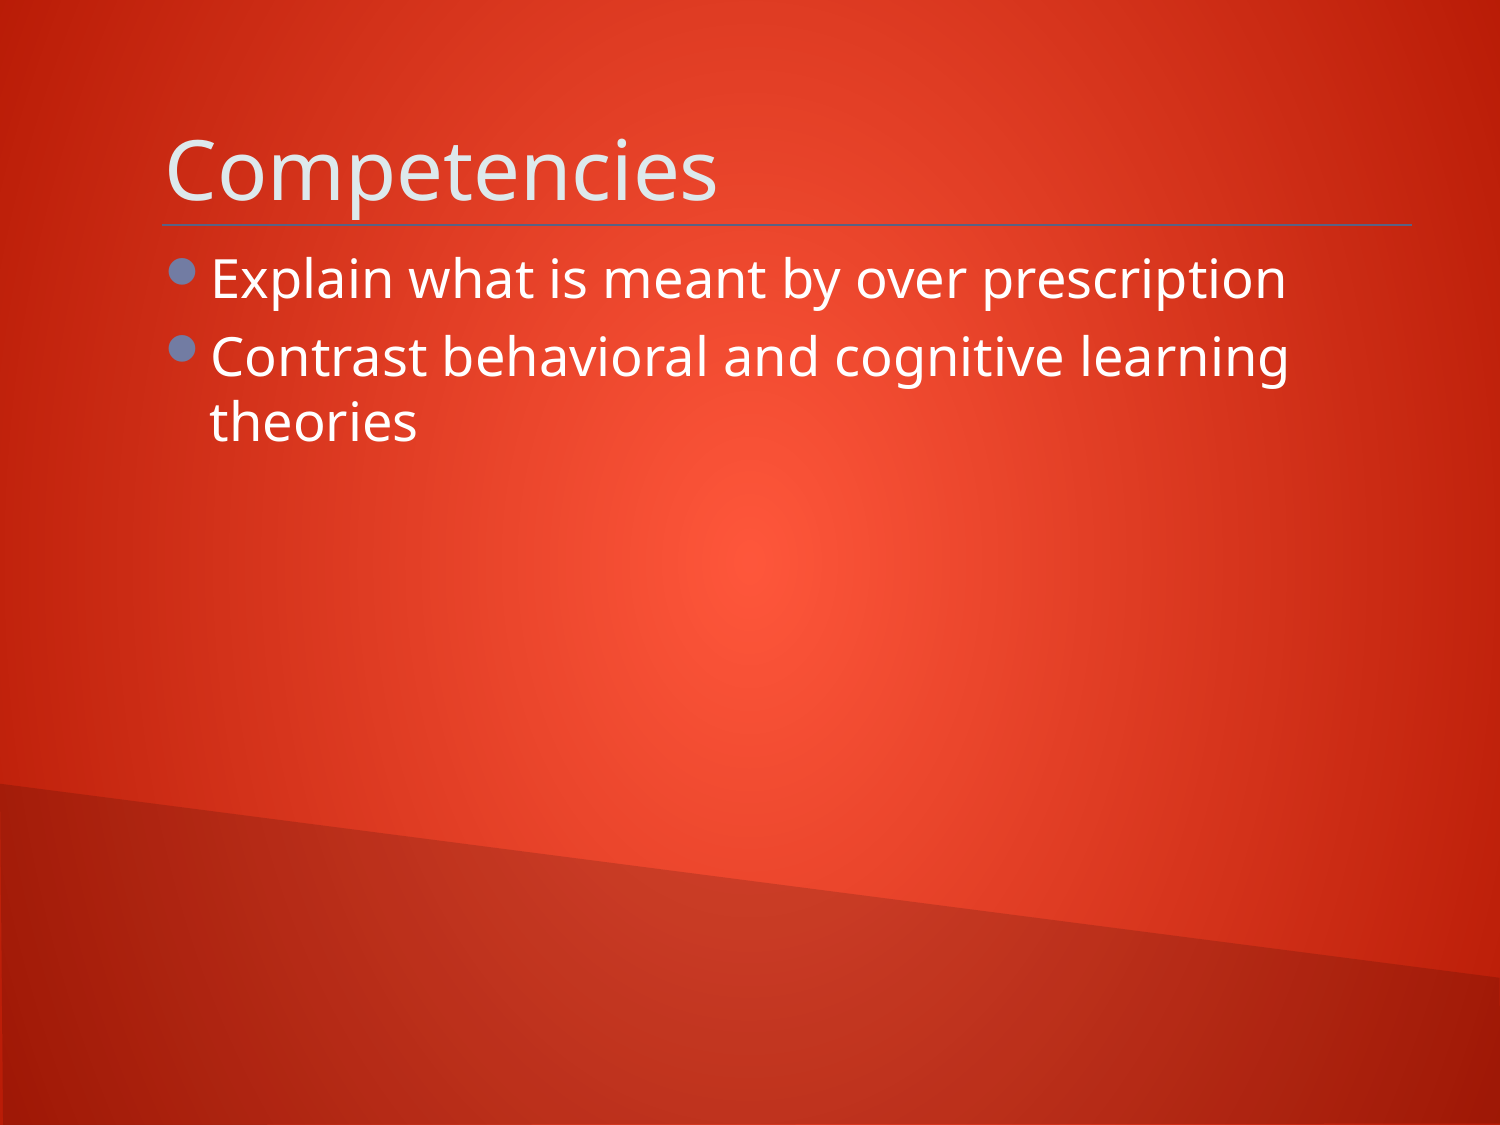

# Competencies
Explain what is meant by over prescription
Contrast behavioral and cognitive learning theories